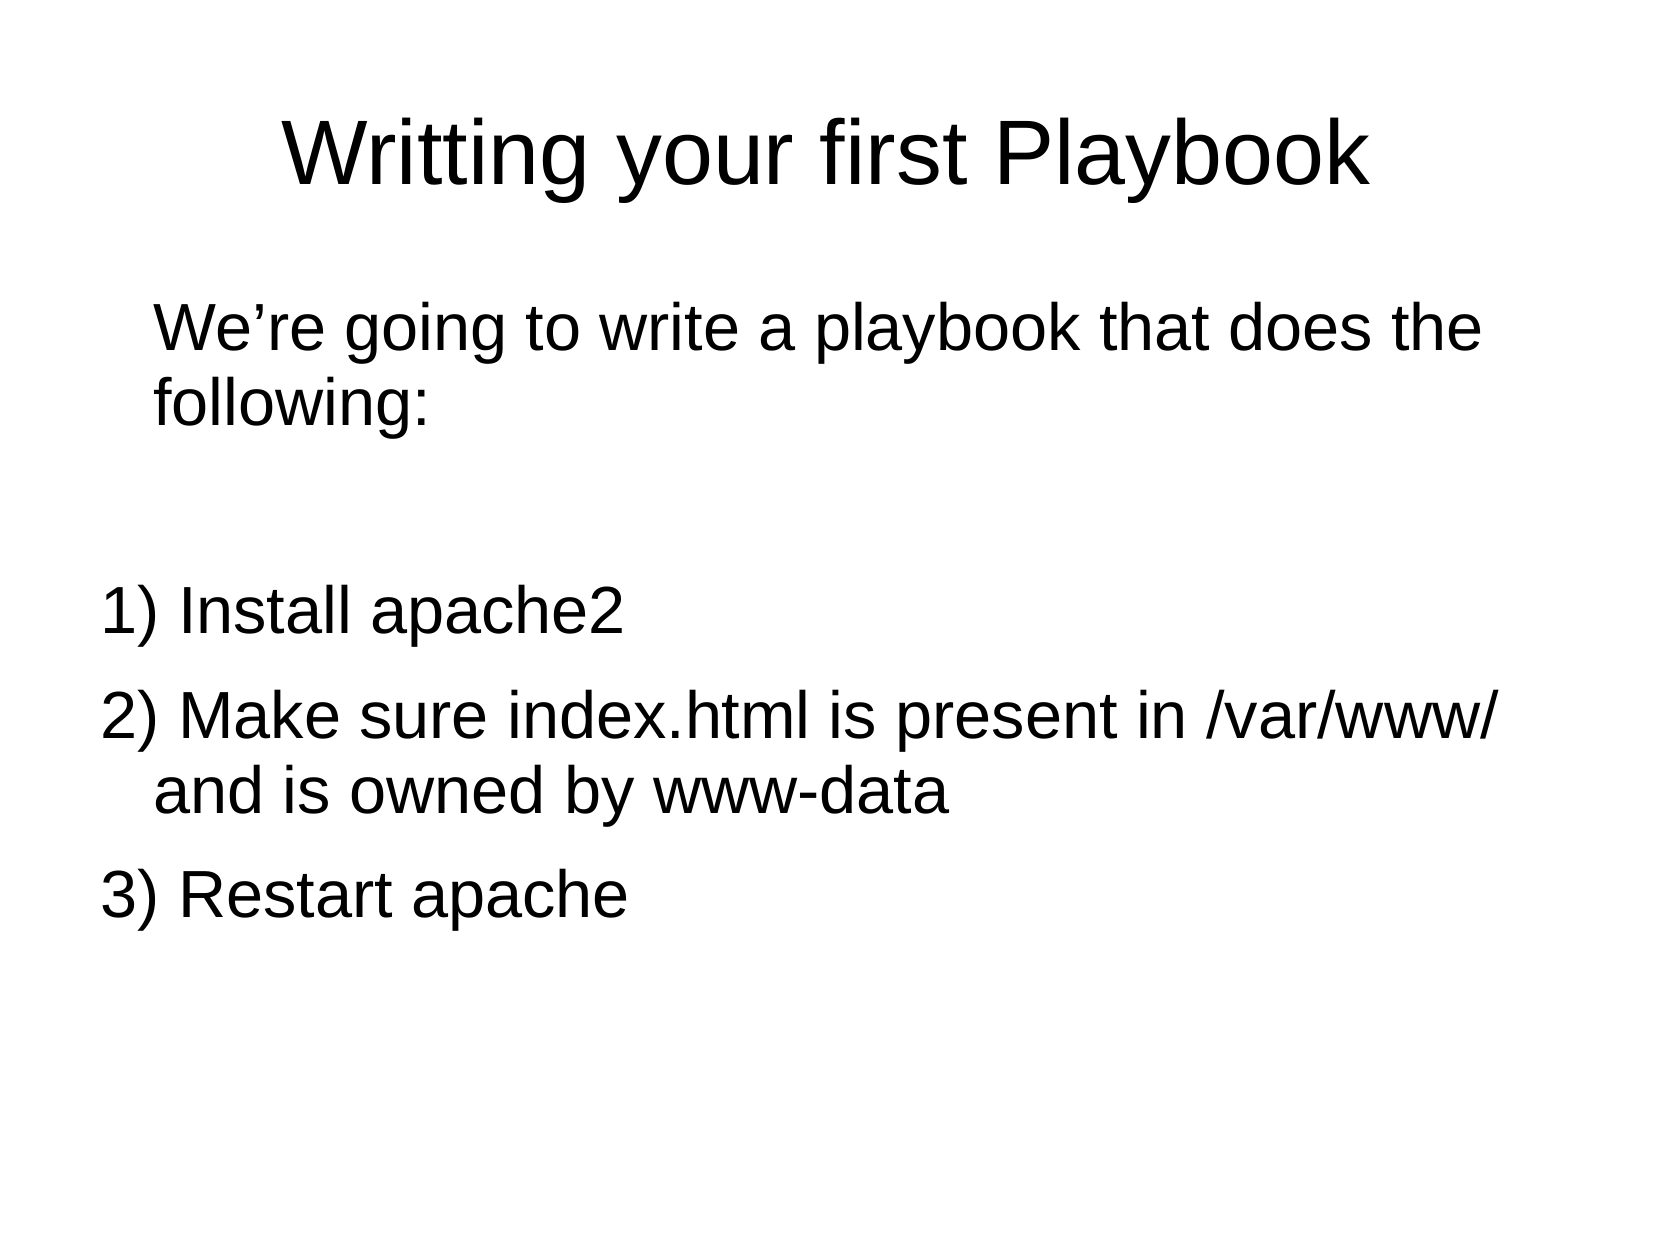

# Writting your first Playbook
We’re going to write a playbook that does the following:
 Install apache2
 Make sure index.html is present in /var/www/ and is owned by www-data
 Restart apache